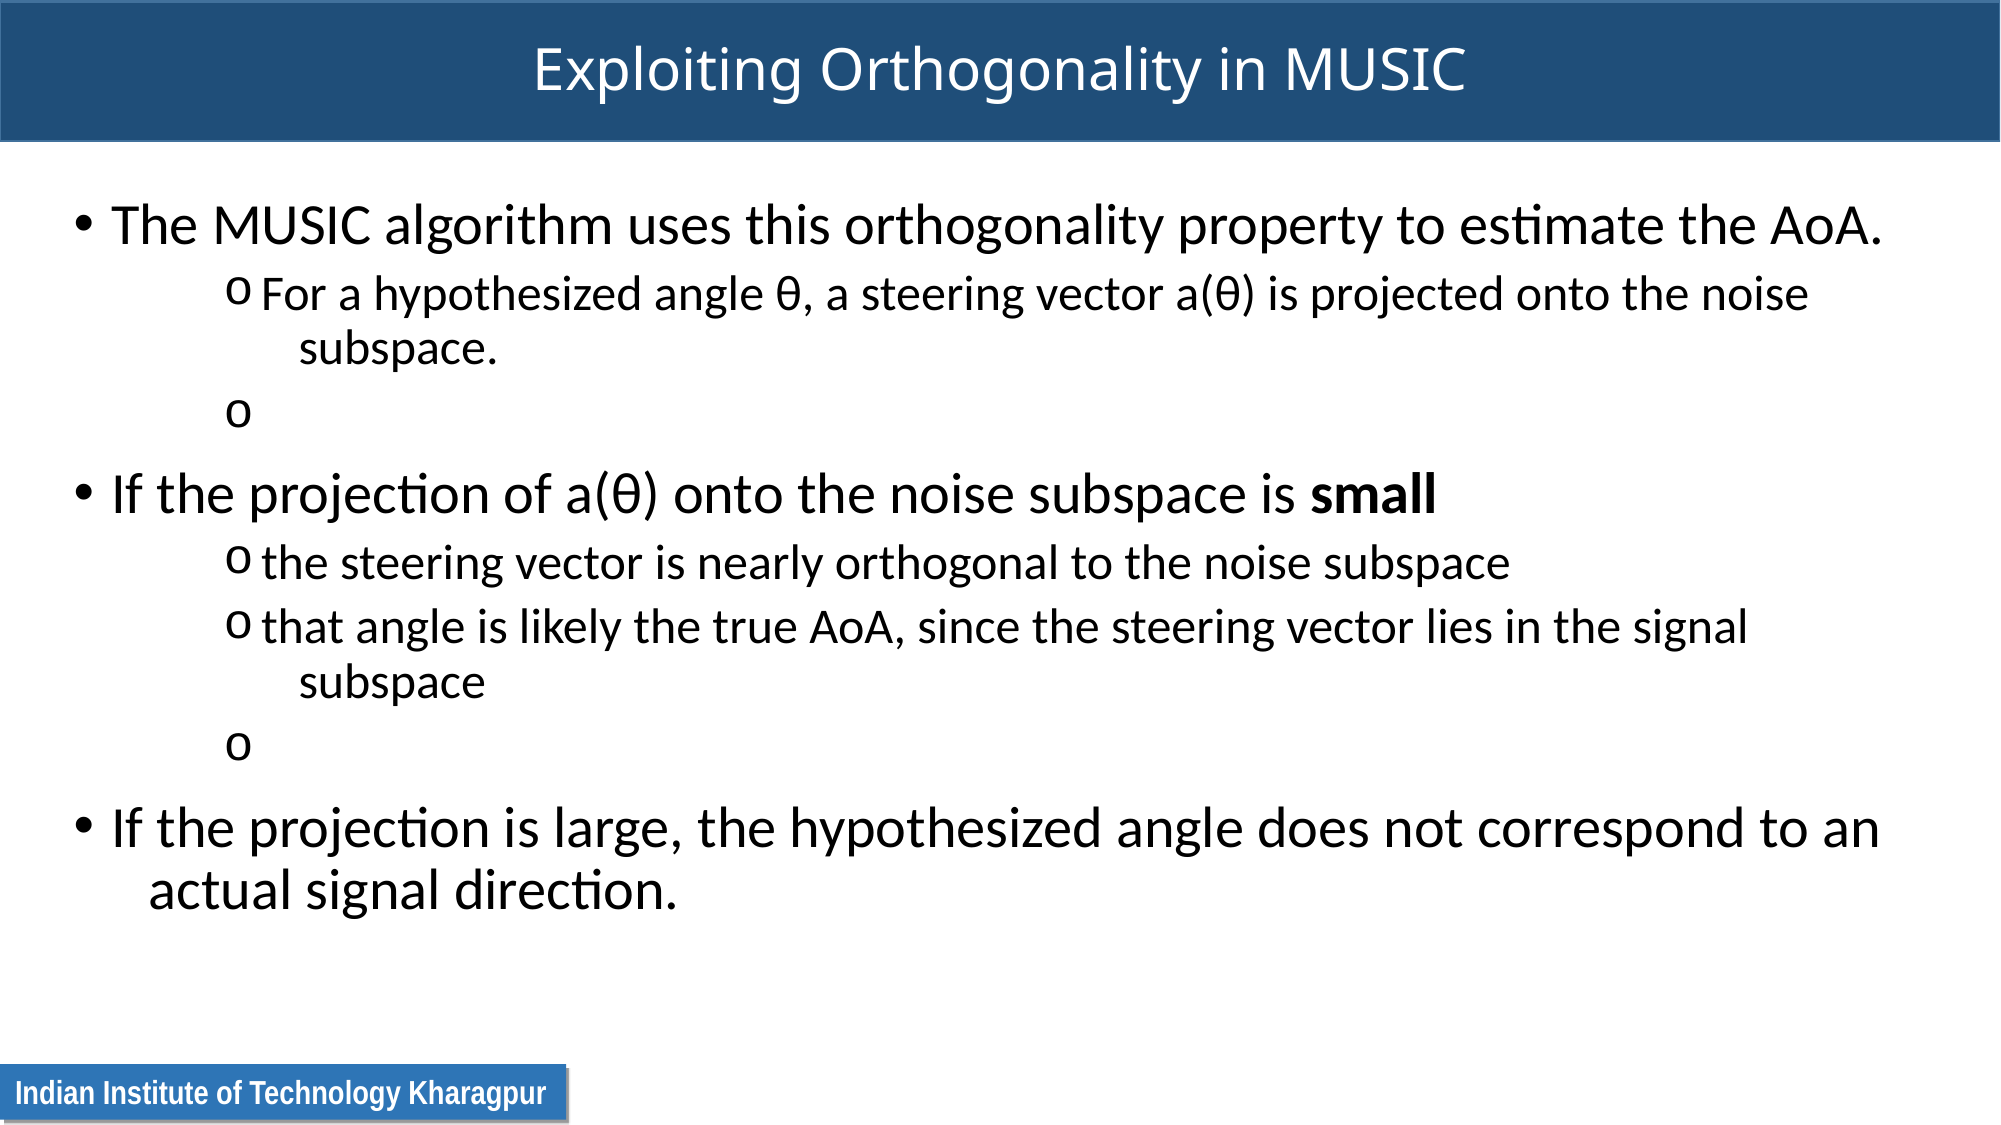

Exploiting Orthogonality in MUSIC
# The MUSIC algorithm uses this orthogonality property to estimate the AoA.
For a hypothesized angle θ, a steering vector a(θ) is projected onto the noise subspace.
If the projection of a(θ) onto the noise subspace is small
the steering vector is nearly orthogonal to the noise subspace
that angle is likely the true AoA, since the steering vector lies in the signal subspace
If the projection is large, the hypothesized angle does not correspond to an actual signal direction.